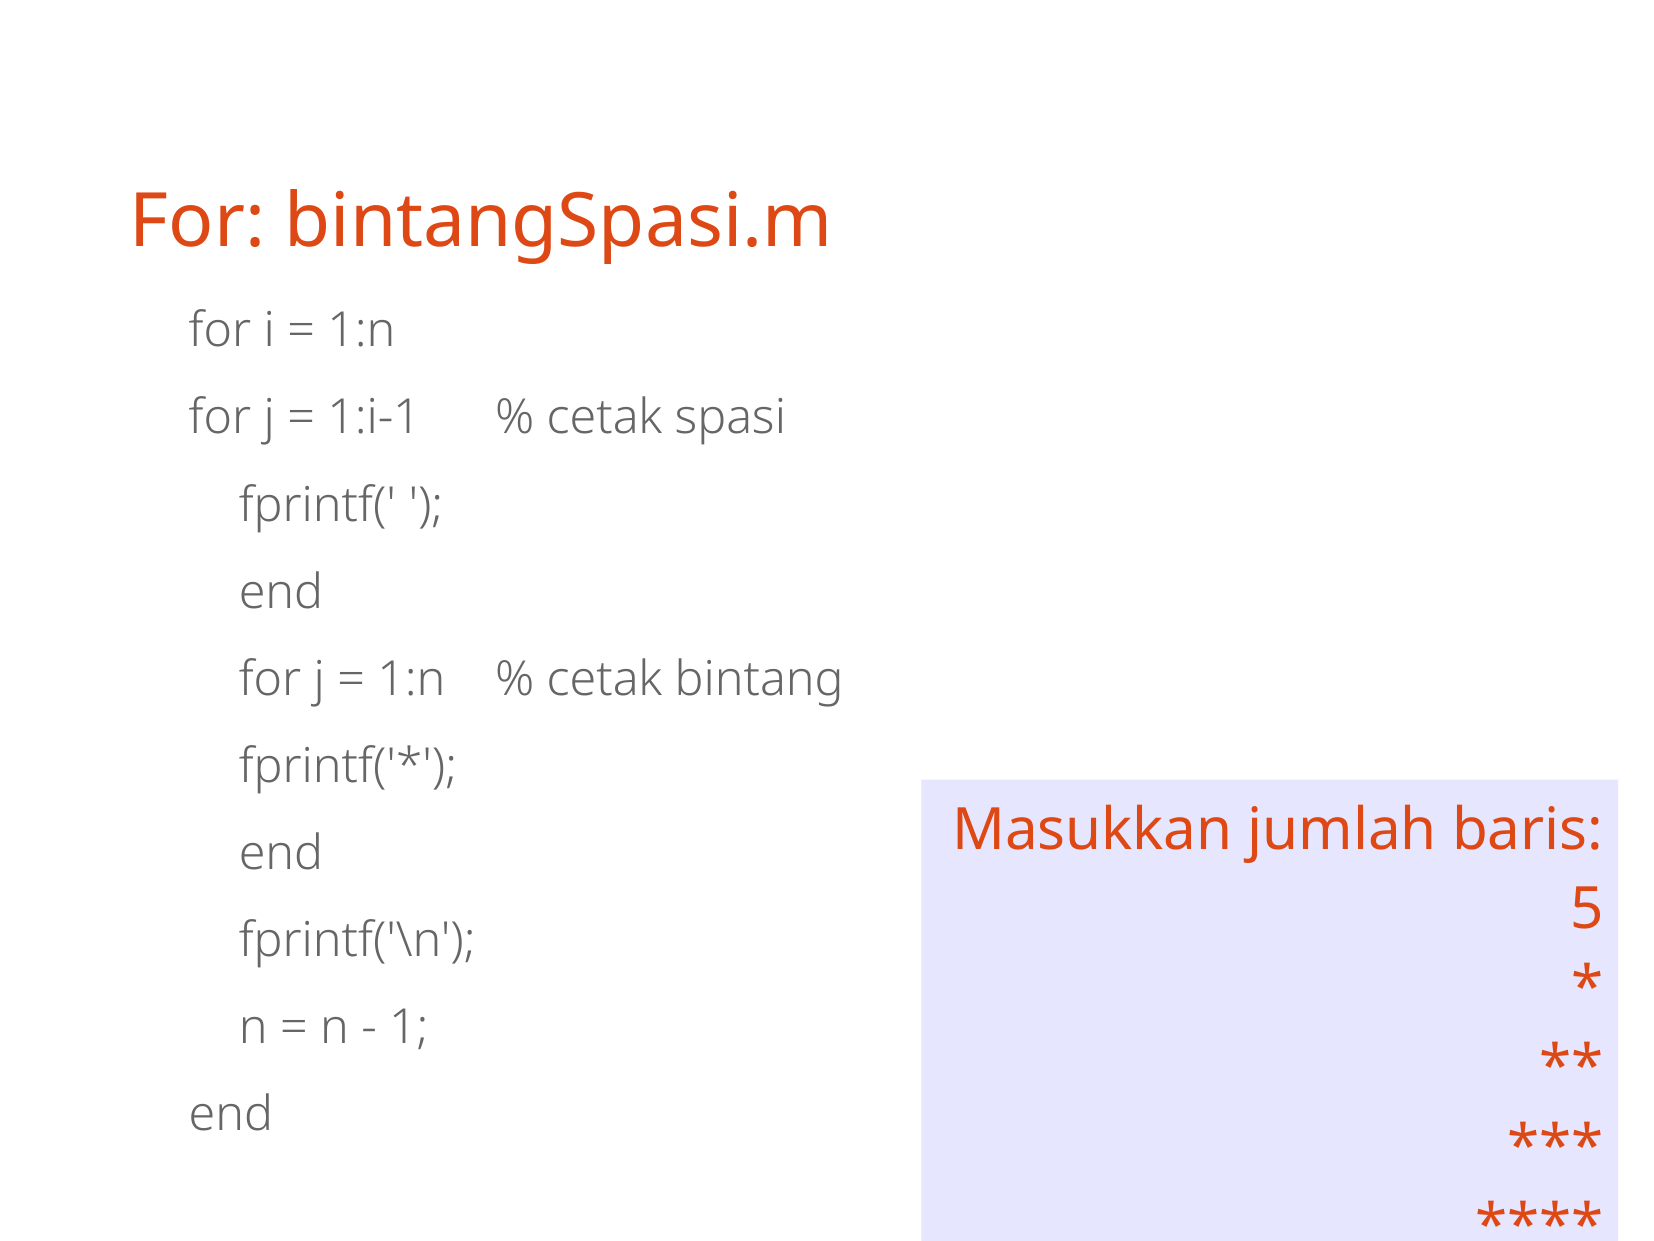

# For: bintangSpasi.m
for i = 1:n
for j = 1:i-1			% cetak spasi
 fprintf(' ');
 end
 for j = 1:n	% cetak bintang
 fprintf('*');
 end
 fprintf('\n');
 n = n - 1;
end
Masukkan jumlah baris: 5
 *
 **
 ***
 ****
*****